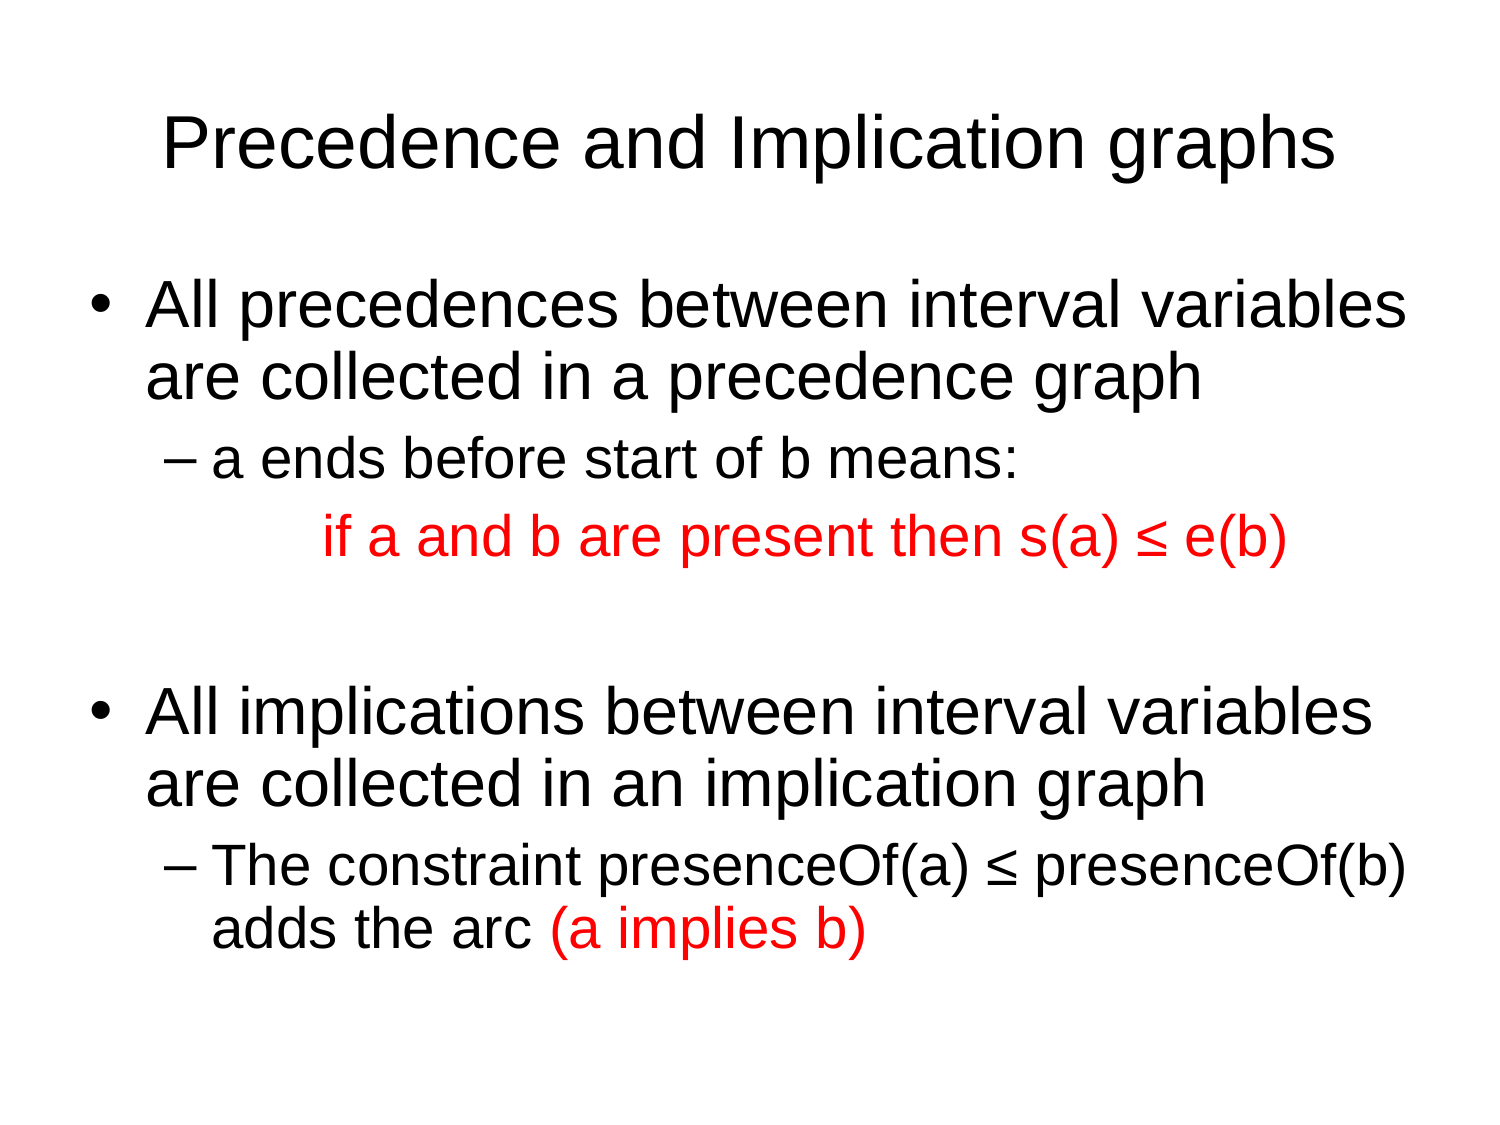

# Precedence and Implication graphs
All precedences between interval variables are collected in a precedence graph
a ends before start of b means:
if a and b are present then s(a) ≤ e(b)
All implications between interval variables are collected in an implication graph
The constraint presenceOf(a) ≤ presenceOf(b) adds the arc (a implies b)